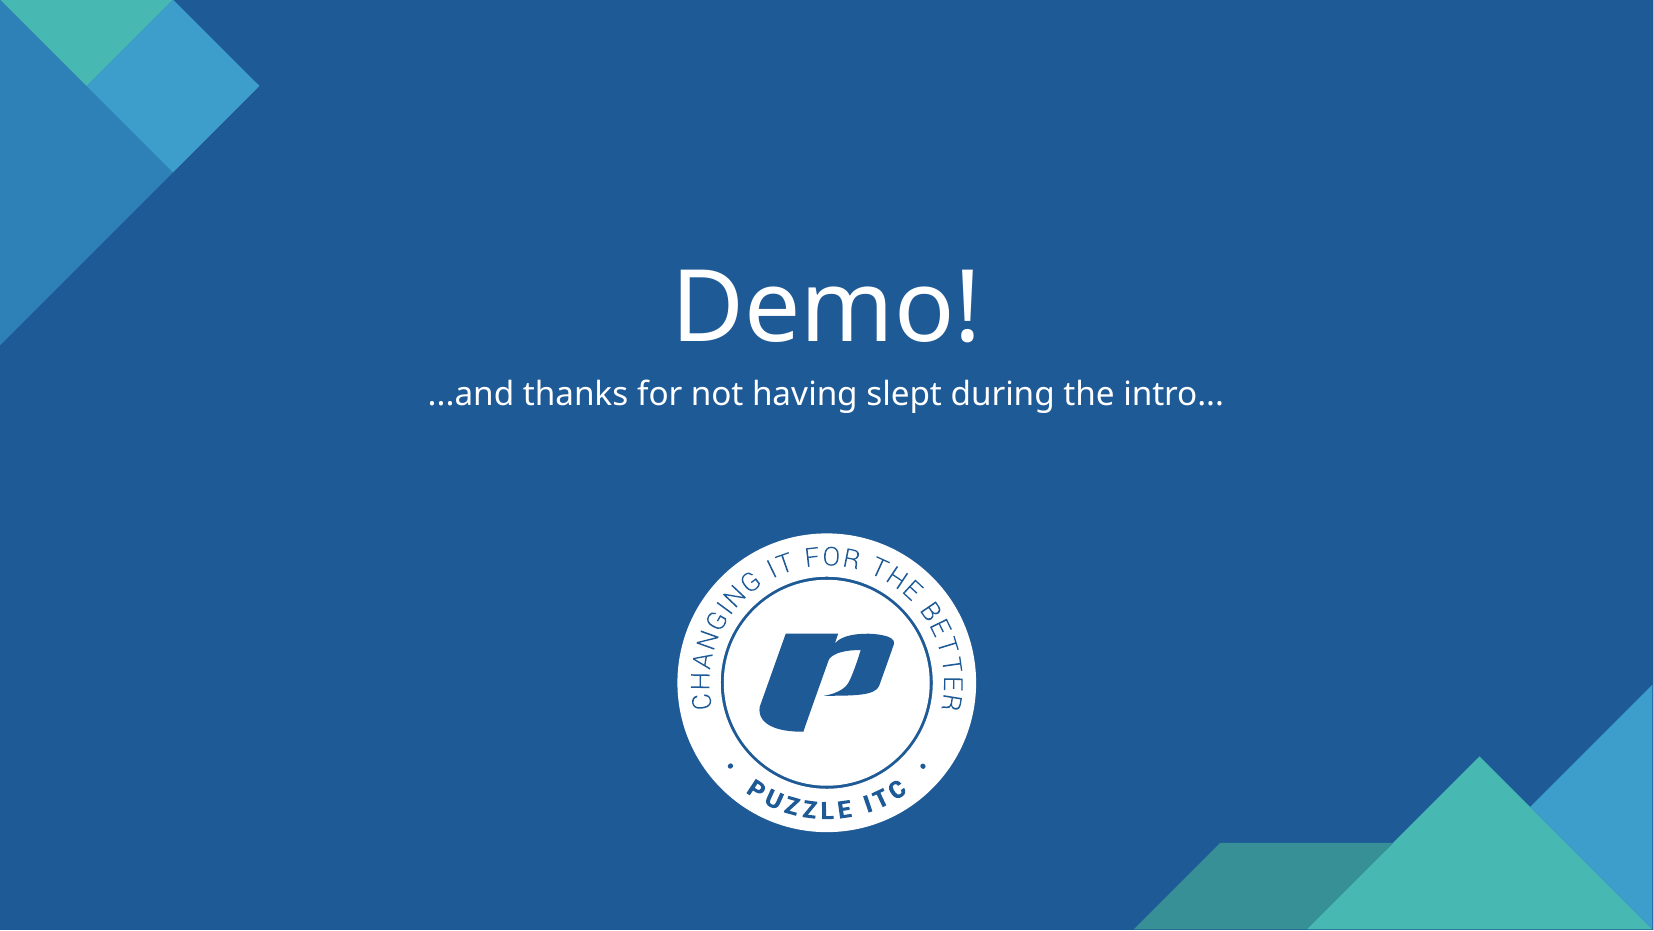

# Demo! ...and thanks for not having slept during the intro...